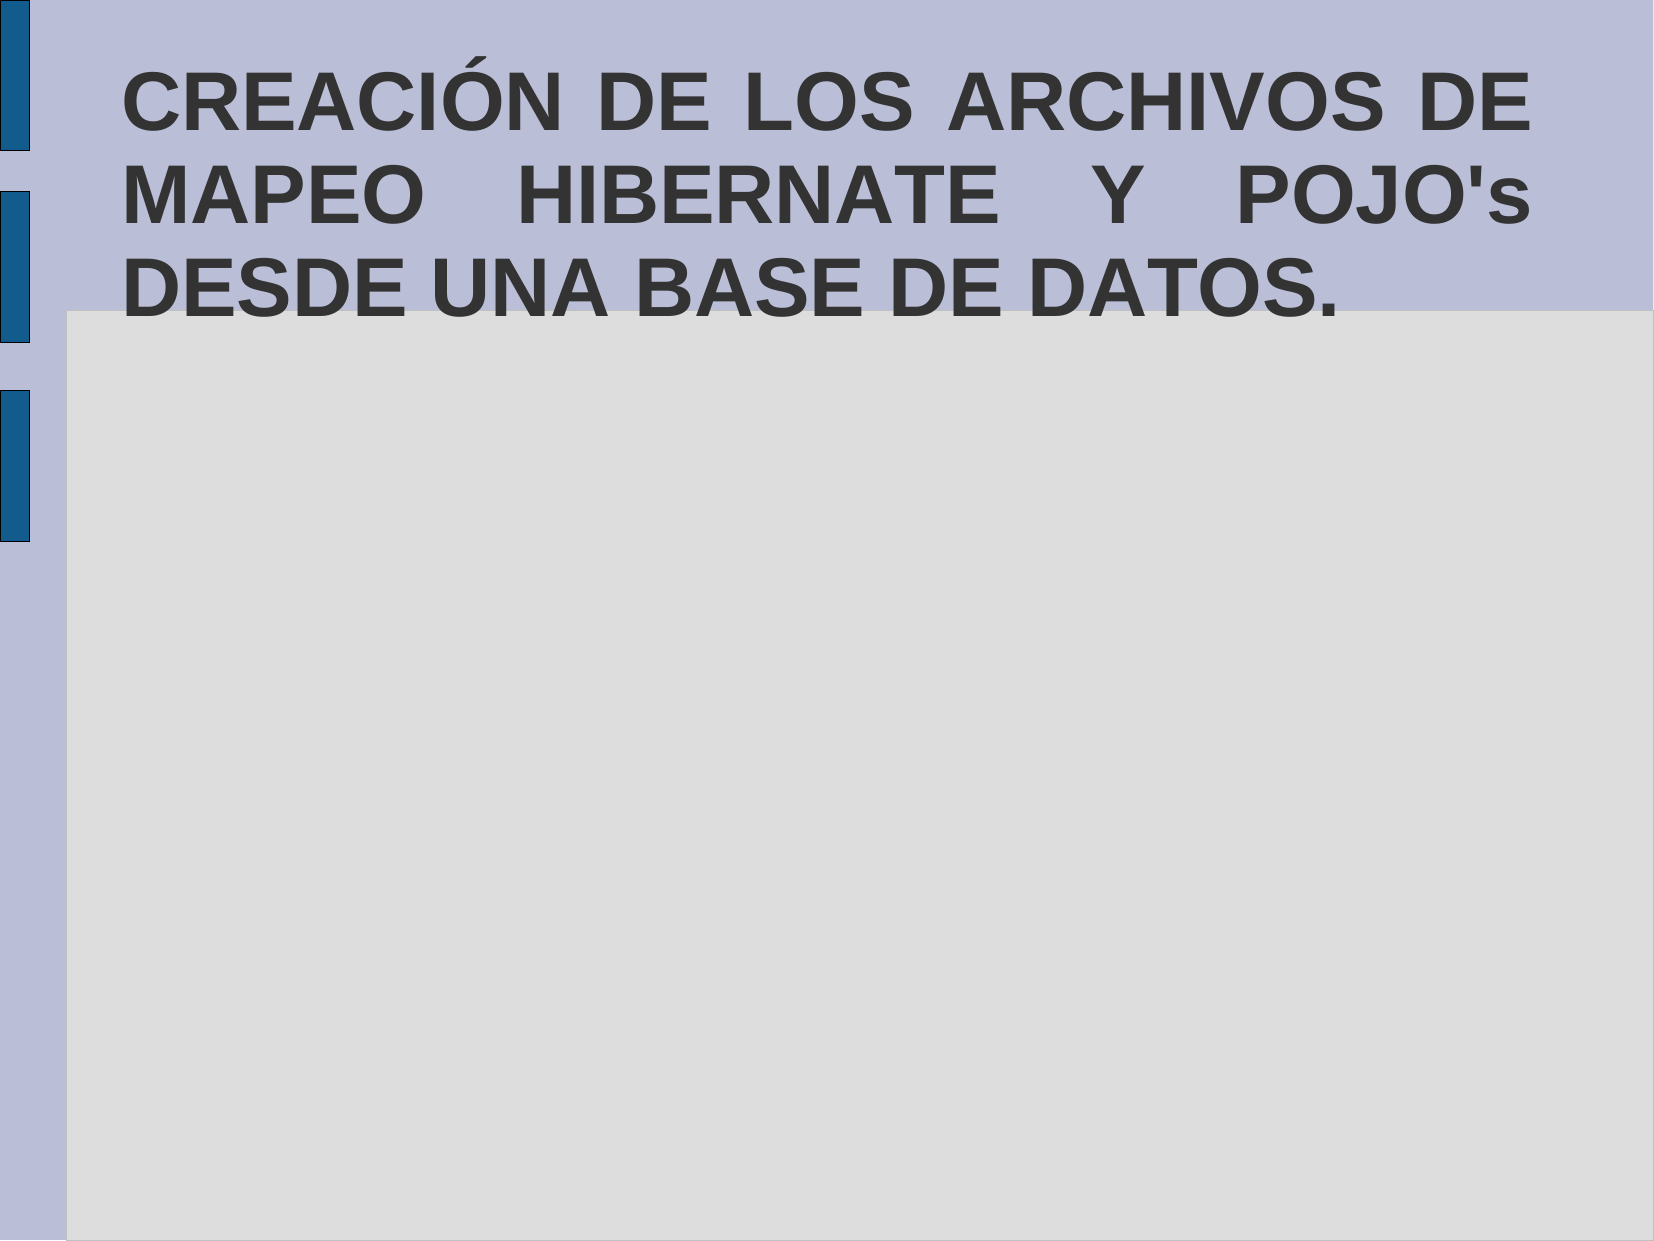

# CREACIÓN DE LOS ARCHIVOS DE MAPEO HIBERNATE Y POJO's DESDE UNA BASE DE DATOS.